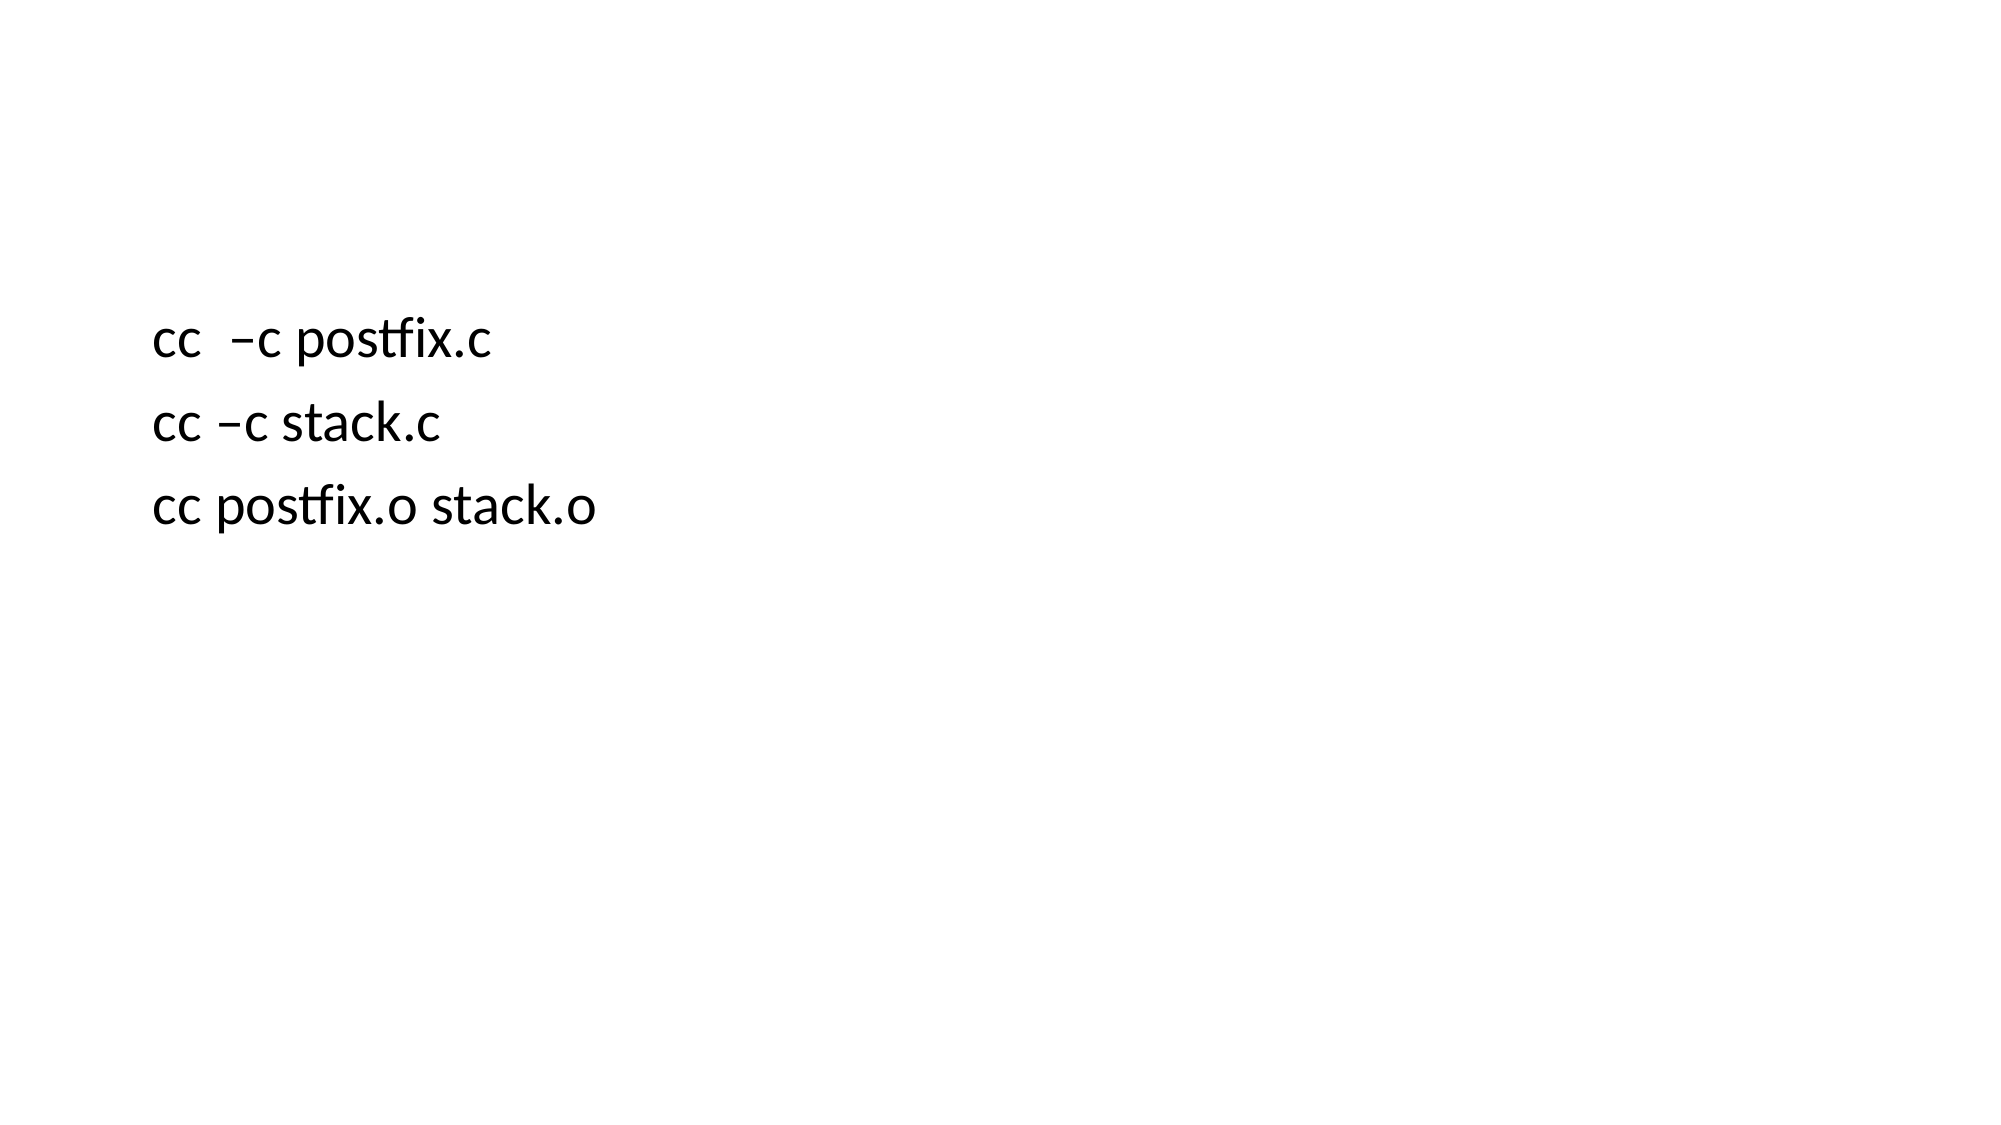

#
cc –c postfix.c
cc –c stack.c
cc postfix.o stack.o